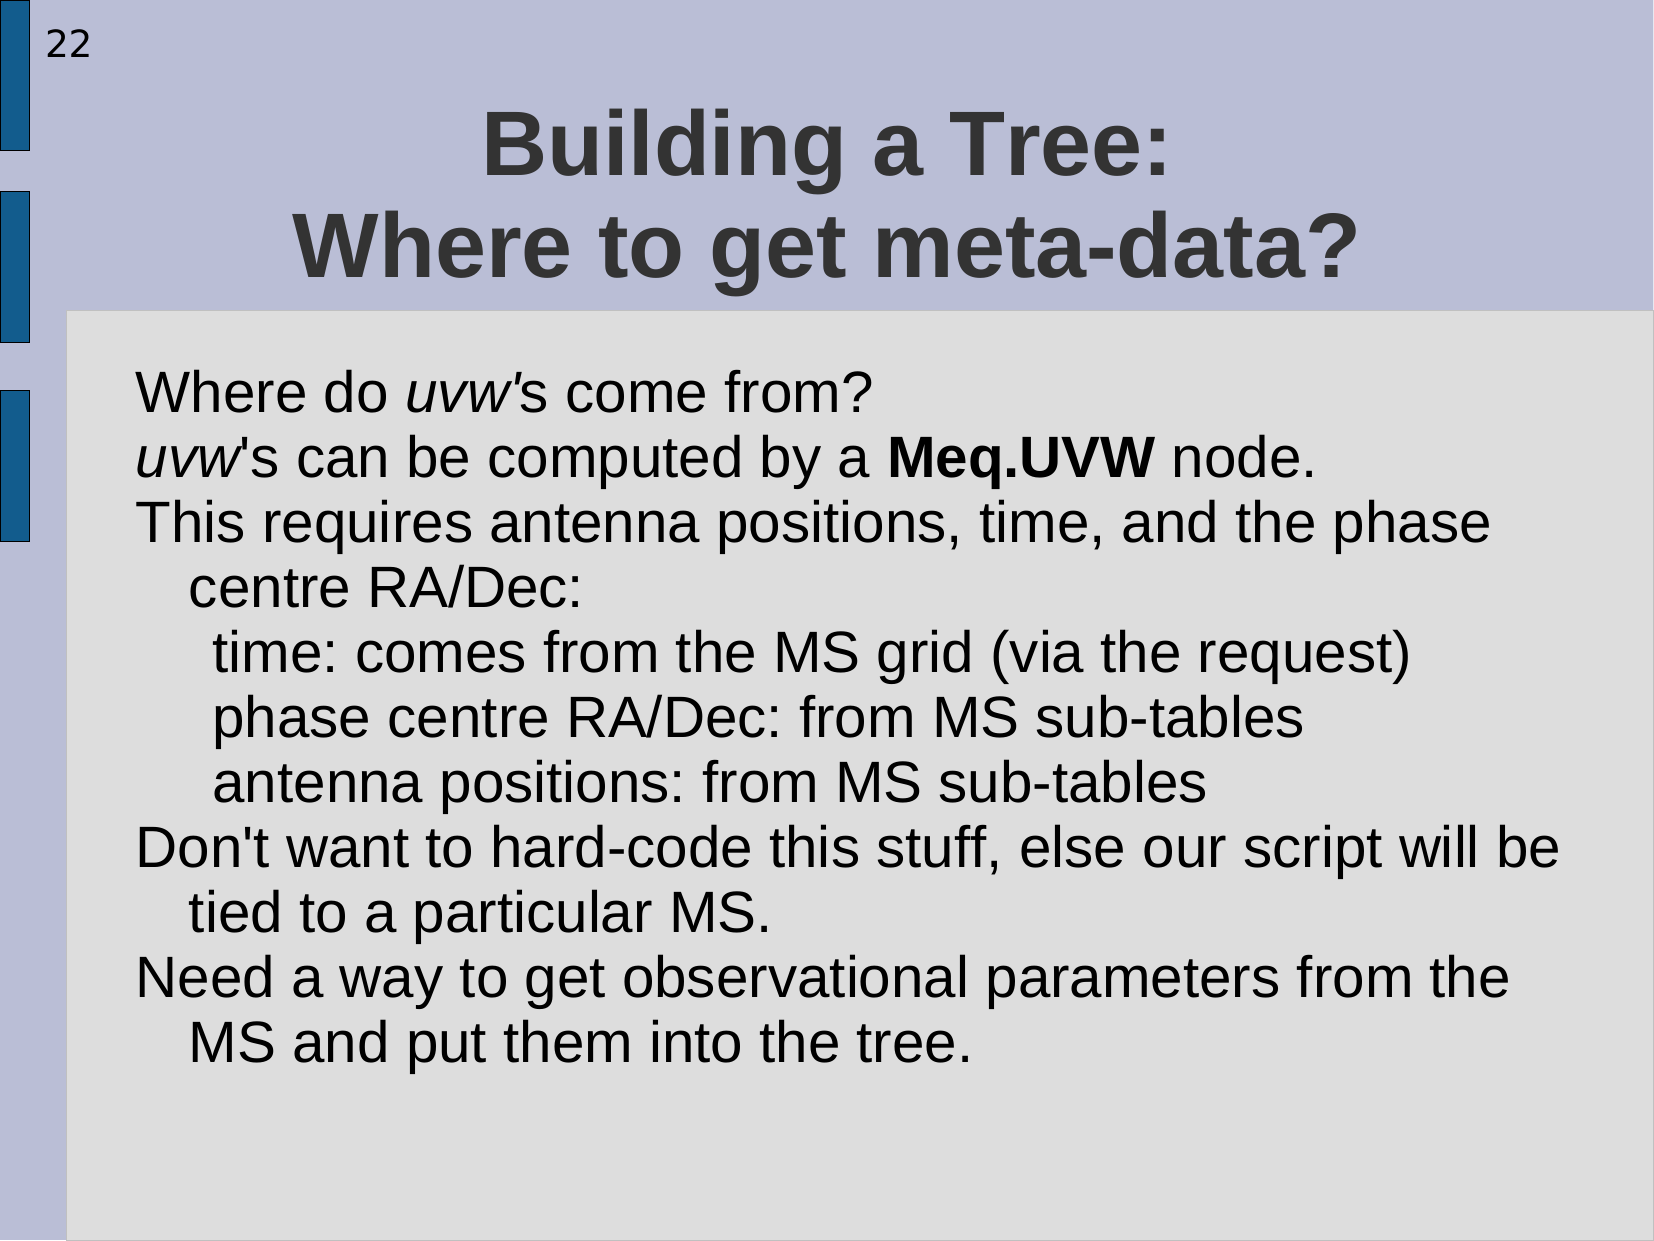

# Building a Tree: Where to get meta-data?
Where do uvw's come from?
uvw's can be computed by a Meq.UVW node.
This requires antenna positions, time, and the phase centre RA/Dec:
time: comes from the MS grid (via the request)
phase centre RA/Dec: from MS sub-tables
antenna positions: from MS sub-tables
Don't want to hard-code this stuff, else our script will be tied to a particular MS.
Need a way to get observational parameters from the MS and put them into the tree.